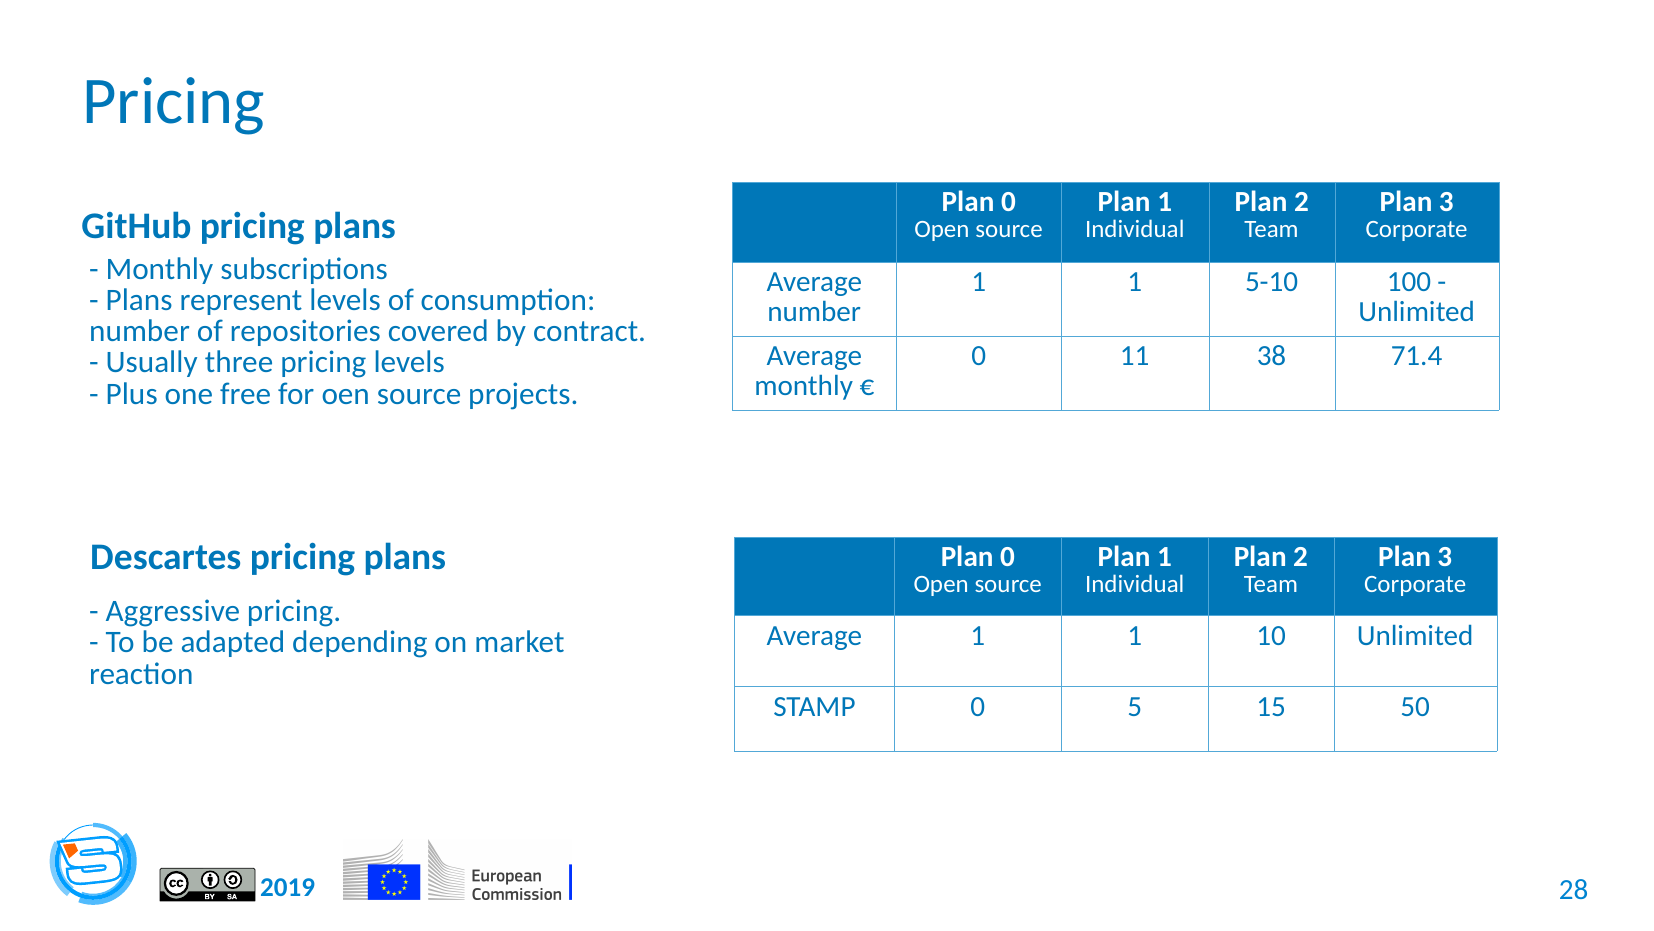

# Pricing
| | Plan 0 Open source | Plan 1 Individual | Plan 2 Team | Plan 3 Corporate |
| --- | --- | --- | --- | --- |
| Average number | 1 | 1 | 5-10 | 100 -Unlimited |
| Average monthly € | 0 | 11 | 38 | 71.4 |
GitHub pricing plans
- Monthly subscriptions
- Plans represent levels of consumption: number of repositories covered by contract.
- Usually three pricing levels
- Plus one free for oen source projects.
Descartes pricing plans
| | Plan 0 Open source | Plan 1 Individual | Plan 2 Team | Plan 3 Corporate |
| --- | --- | --- | --- | --- |
| Average | 1 | 1 | 10 | Unlimited |
| STAMP | 0 | 5 | 15 | 50 |
- Aggressive pricing.
- To be adapted depending on market reaction
28